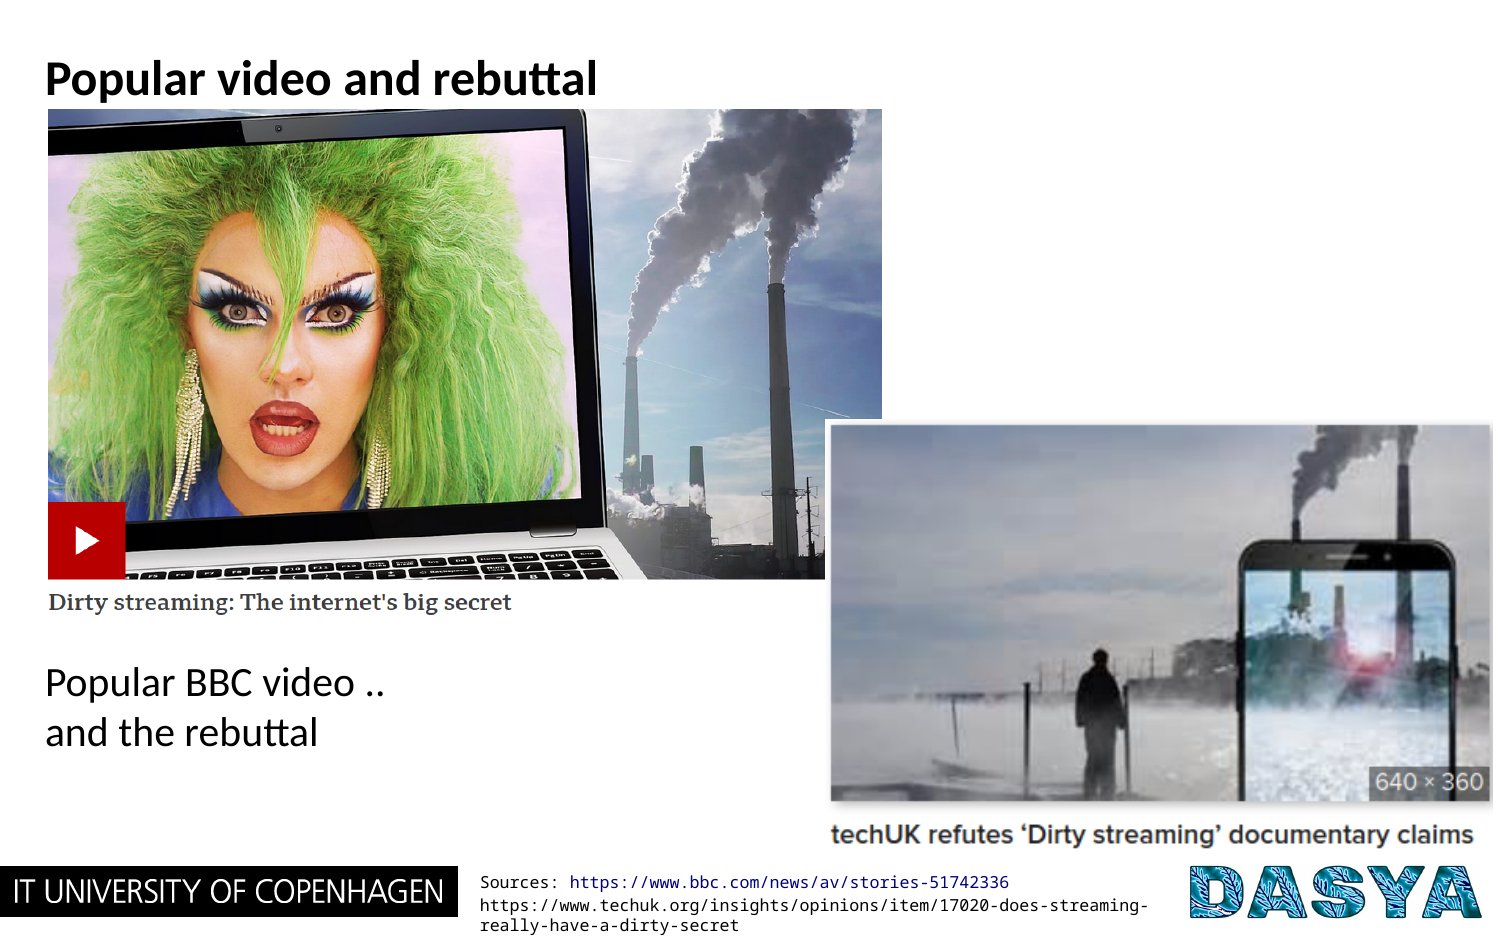

# Popular video and rebuttal
Popular BBC video ..
and the rebuttal
Sources: https://www.bbc.com/news/av/stories-51742336
https://www.techuk.org/insights/opinions/item/17020-does-streaming-really-have-a-dirty-secret